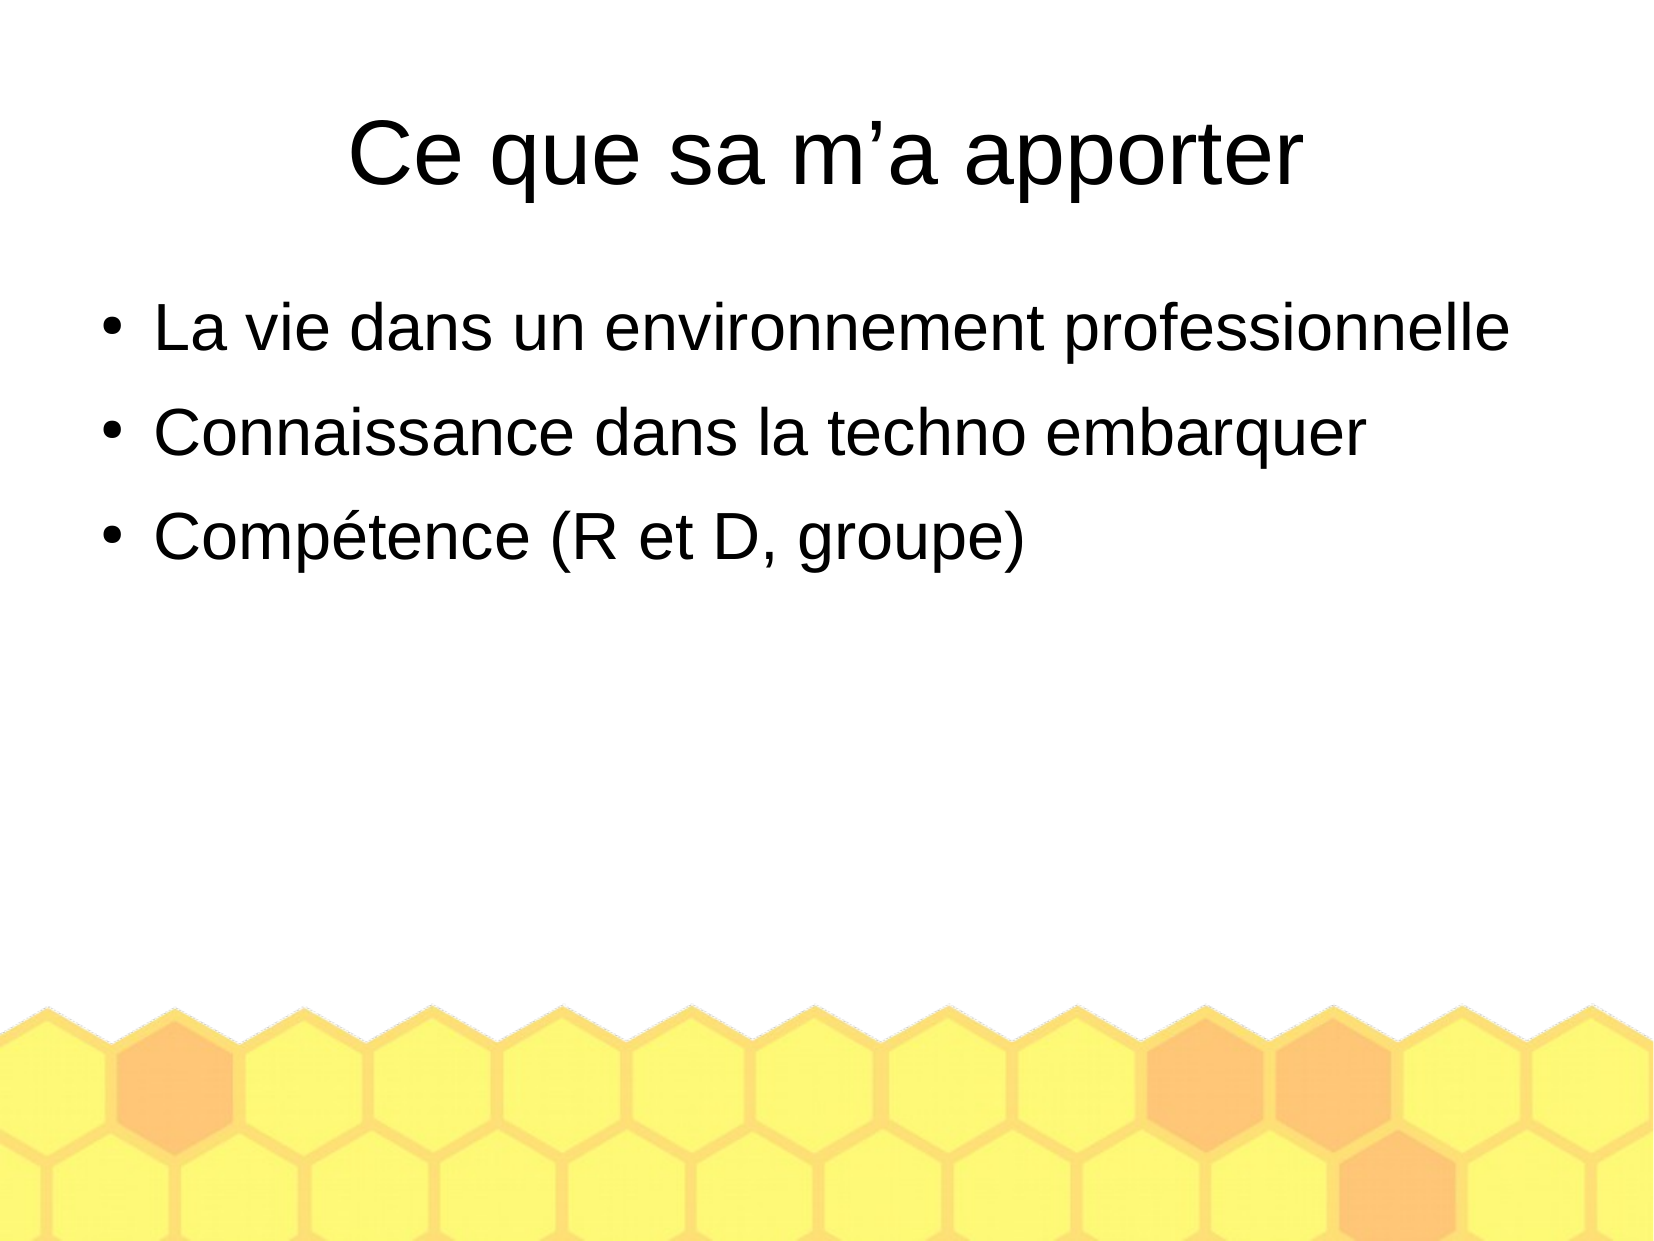

# Ce que sa m’a apporter
La vie dans un environnement professionnelle
Connaissance dans la techno embarquer
Compétence (R et D, groupe)